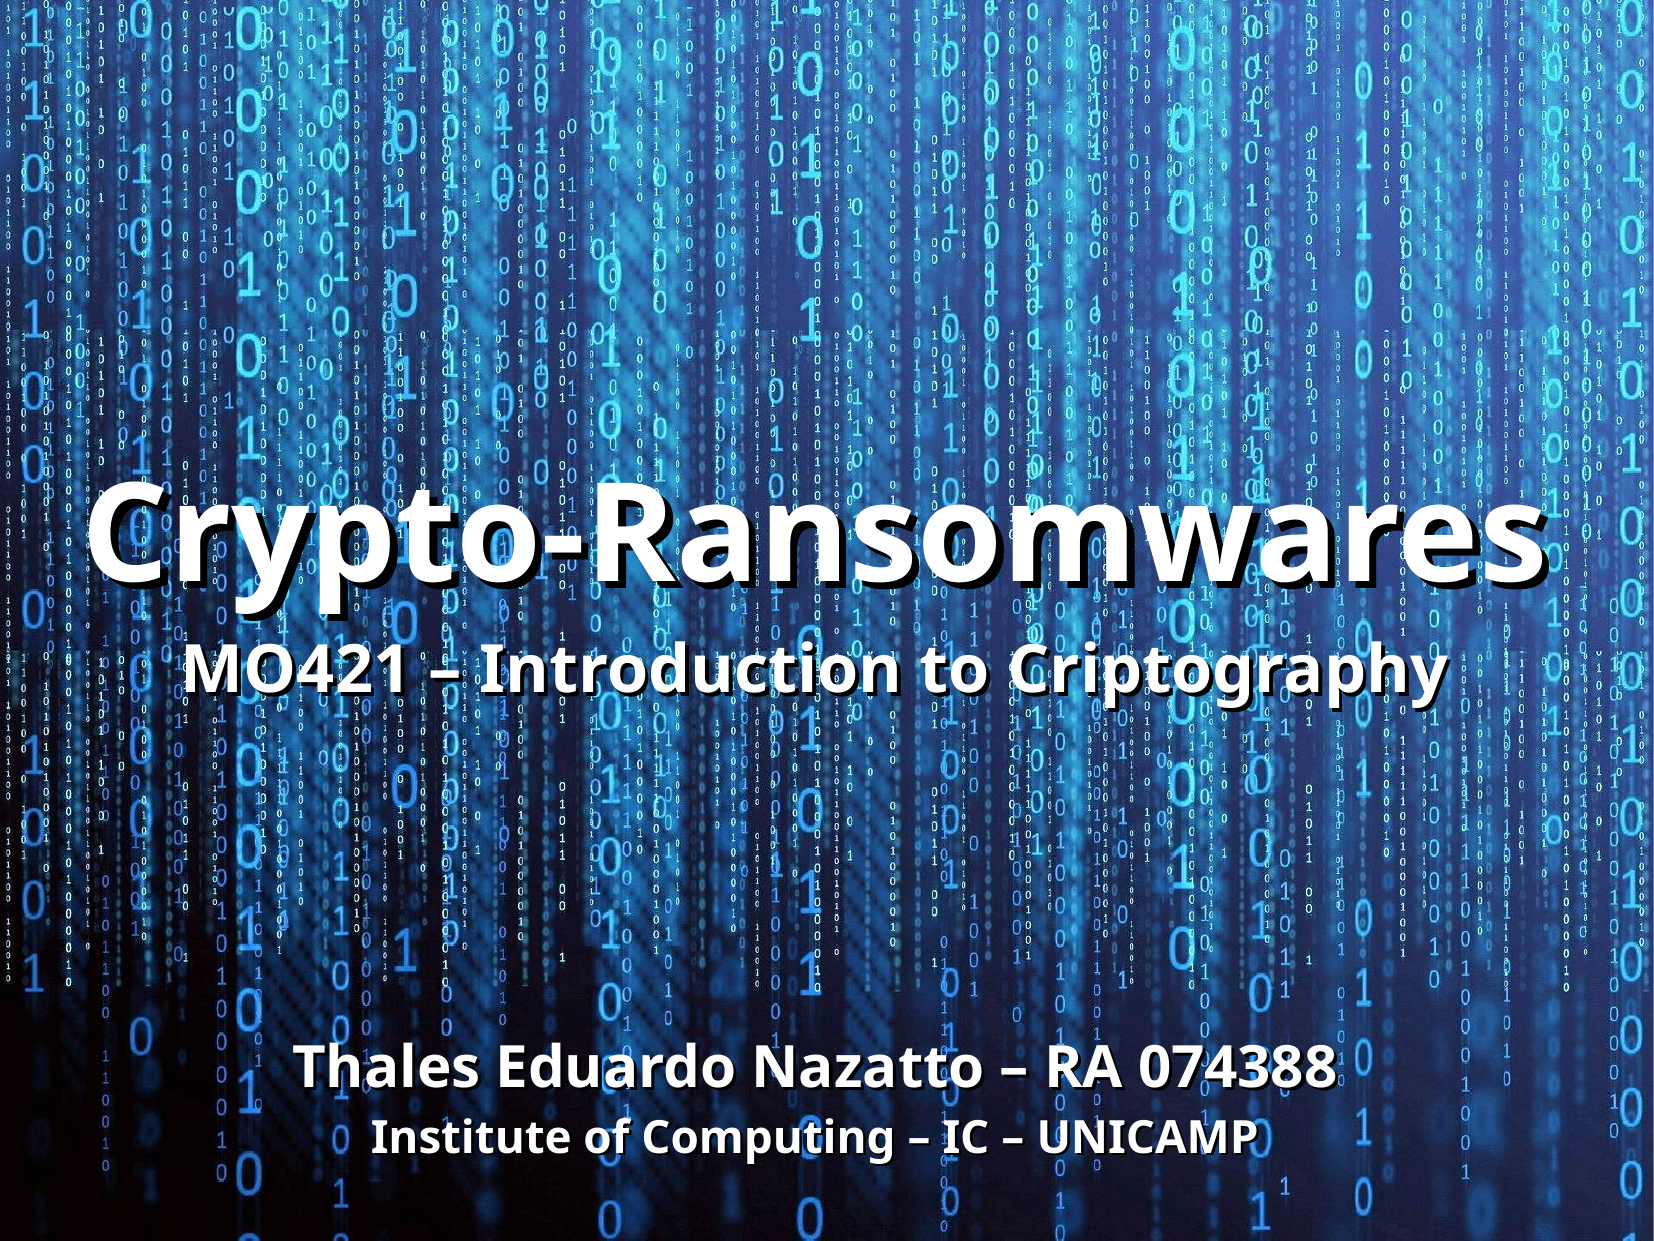

# Crypto-Ransomwares
MO421 – Introduction to Criptography
Thales Eduardo Nazatto – RA 074388
Institute of Computing – IC – UNICAMP